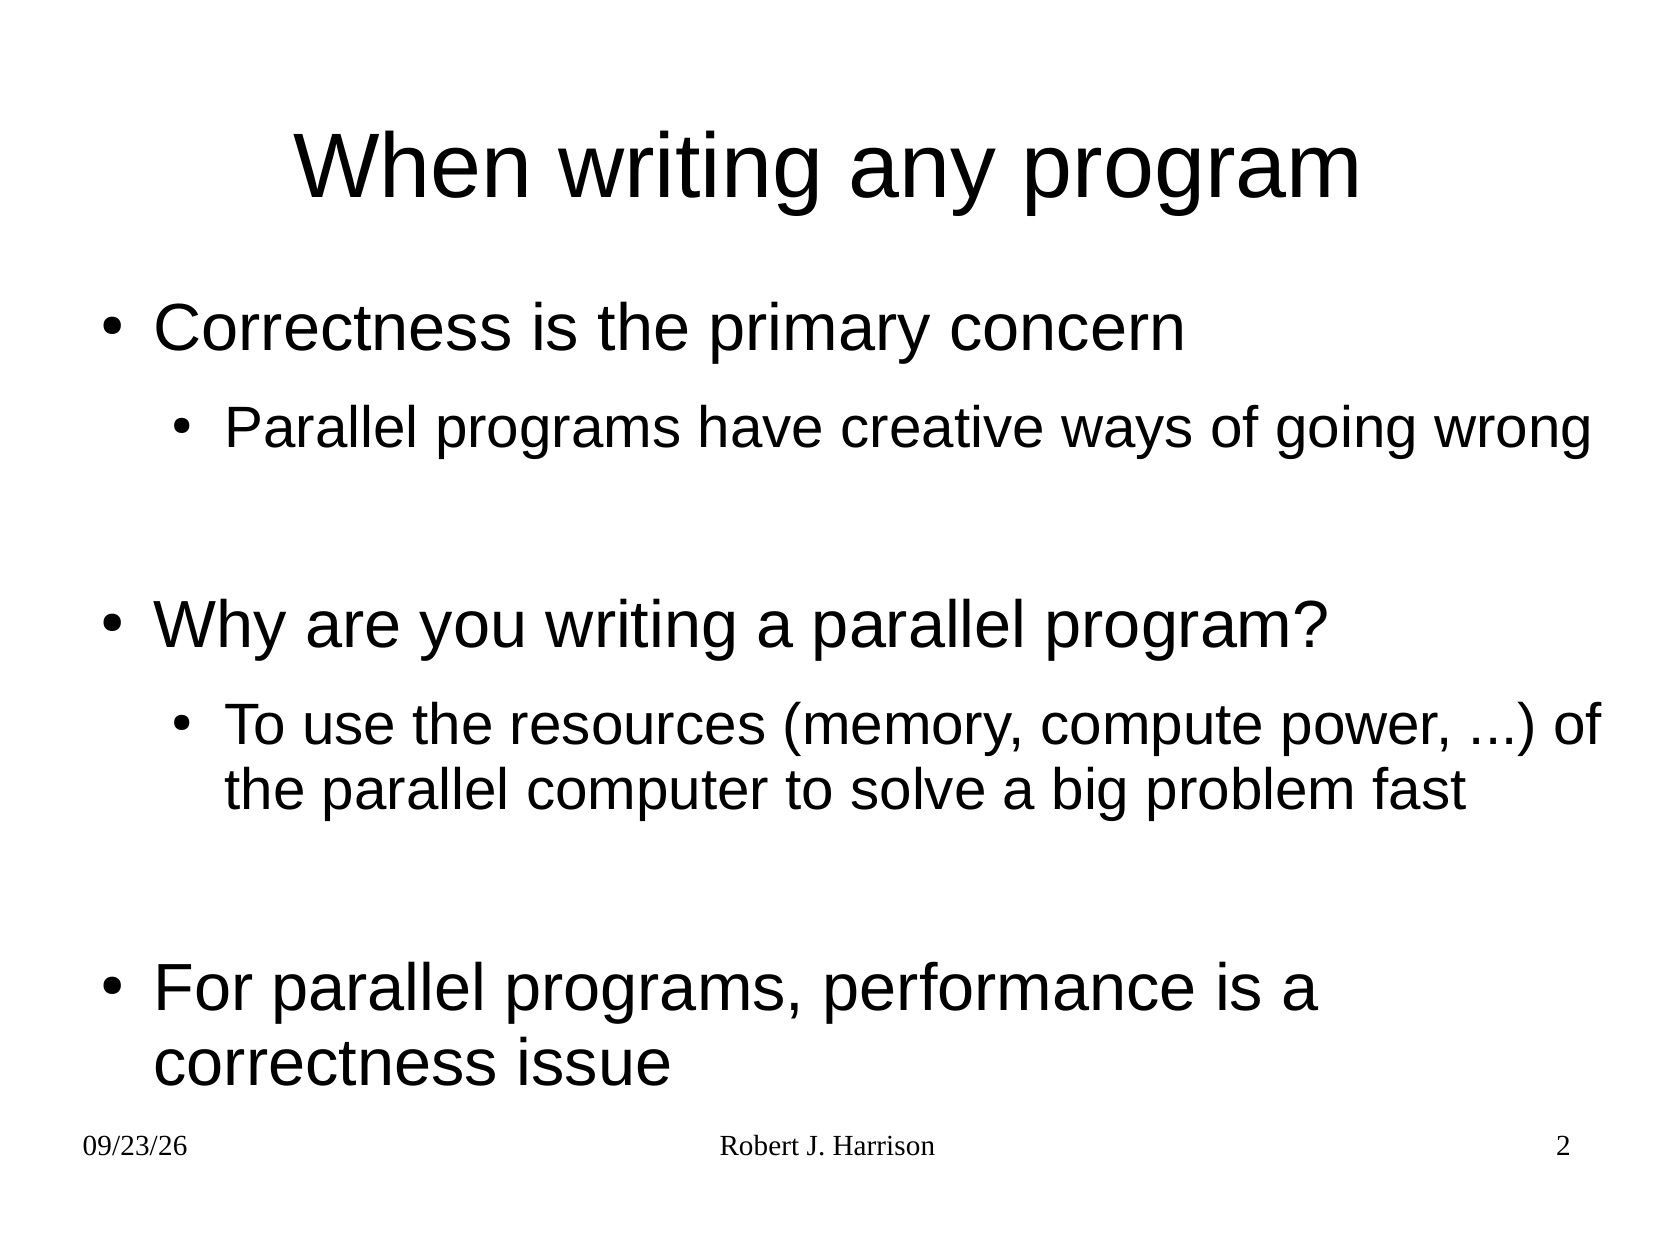

# When writing any program
Correctness is the primary concern
Parallel programs have creative ways of going wrong
Why are you writing a parallel program?
To use the resources (memory, compute power, ...) of the parallel computer to solve a big problem fast
For parallel programs, performance is a correctness issue
Robert J. Harrison
2